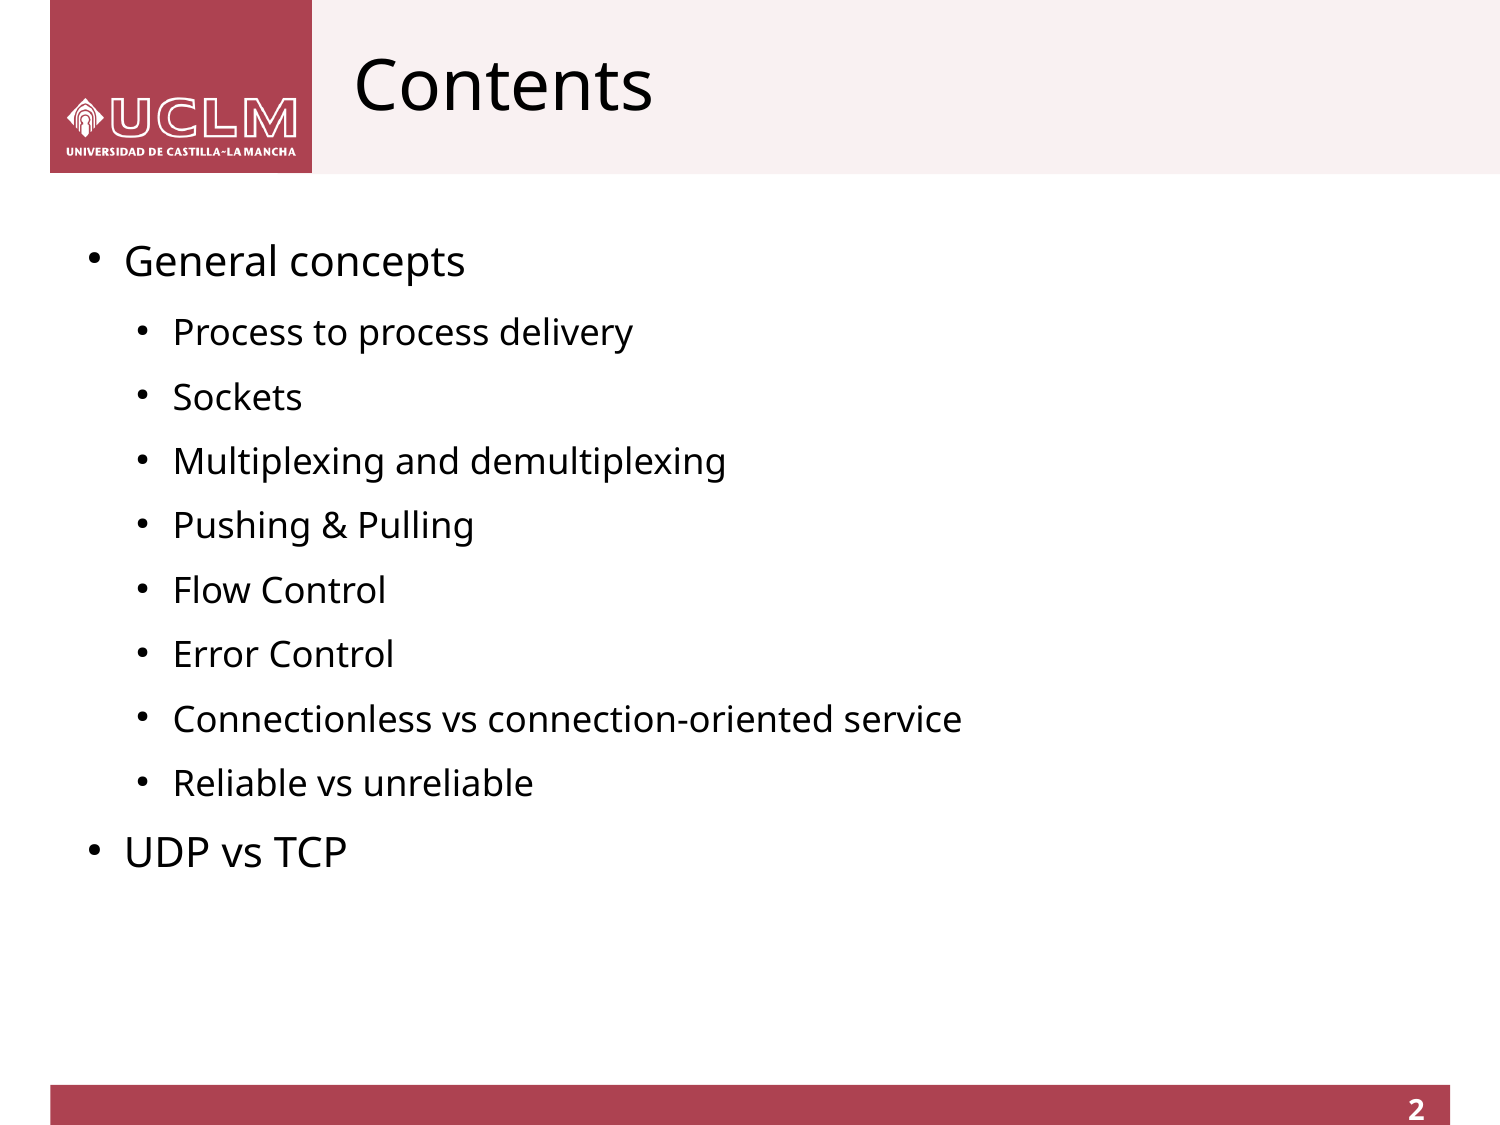

# Contents
General concepts
Process to process delivery
Sockets
Multiplexing and demultiplexing
Pushing & Pulling
Flow Control
Error Control
Connectionless vs connection-oriented service
Reliable vs unreliable
UDP vs TCP
2